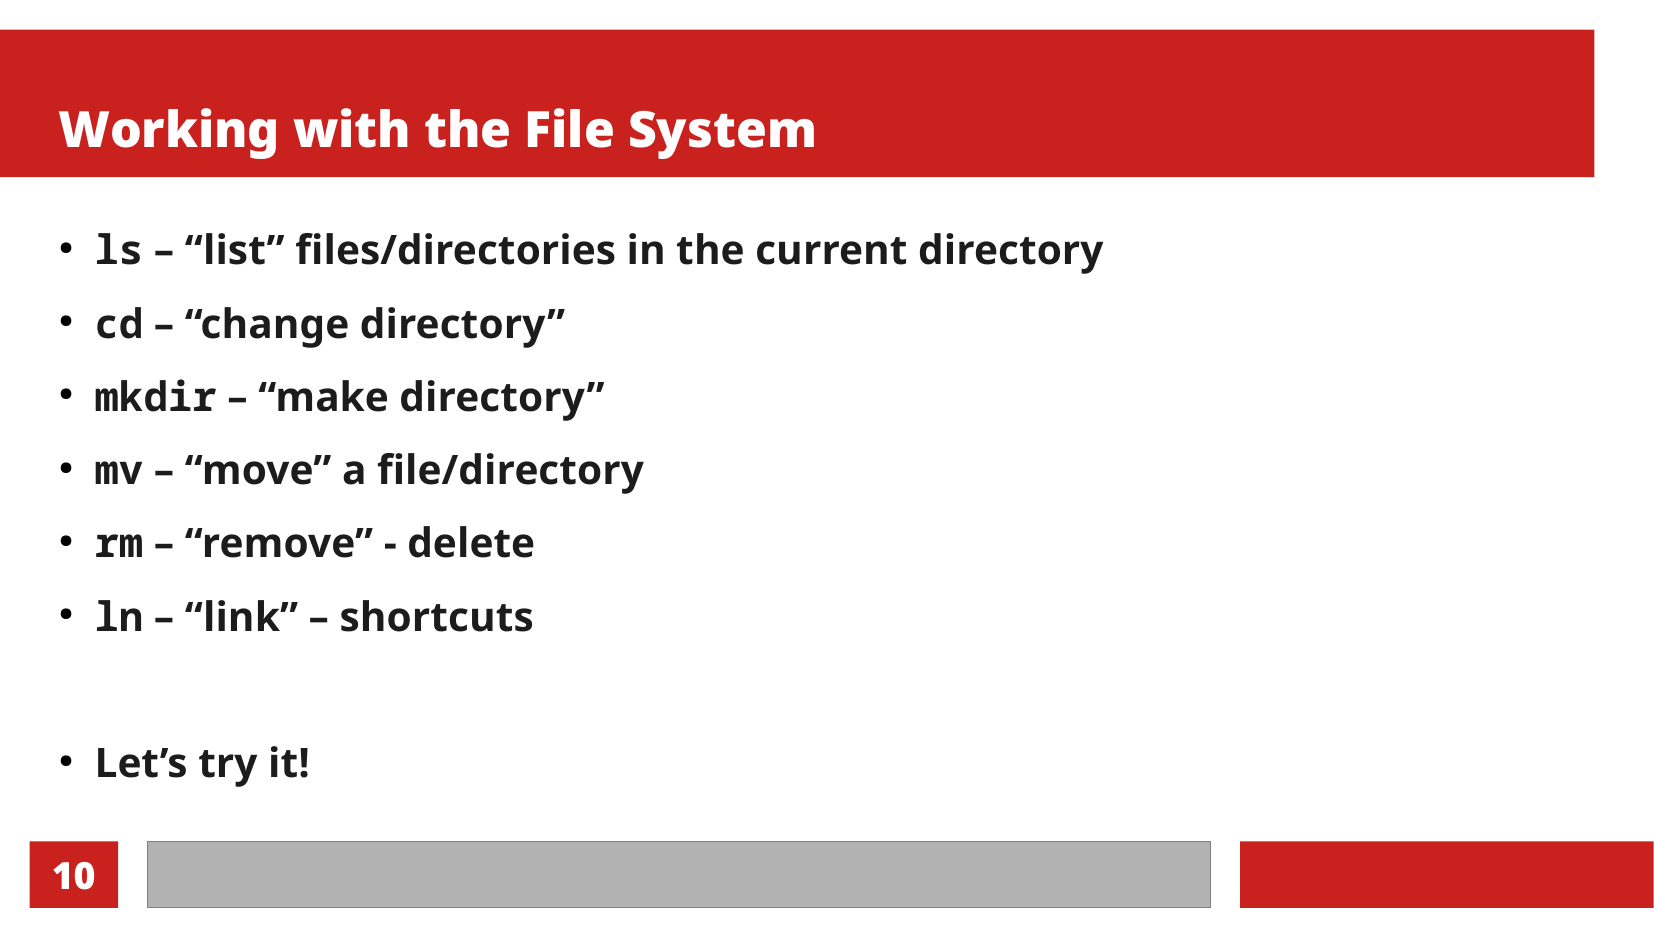

# Working with the File System
ls – “list” files/directories in the current directory
cd – “change directory”
mkdir – “make directory”
mv – “move” a file/directory
rm – “remove” - delete
ln – “link” – shortcuts
Let’s try it!
10